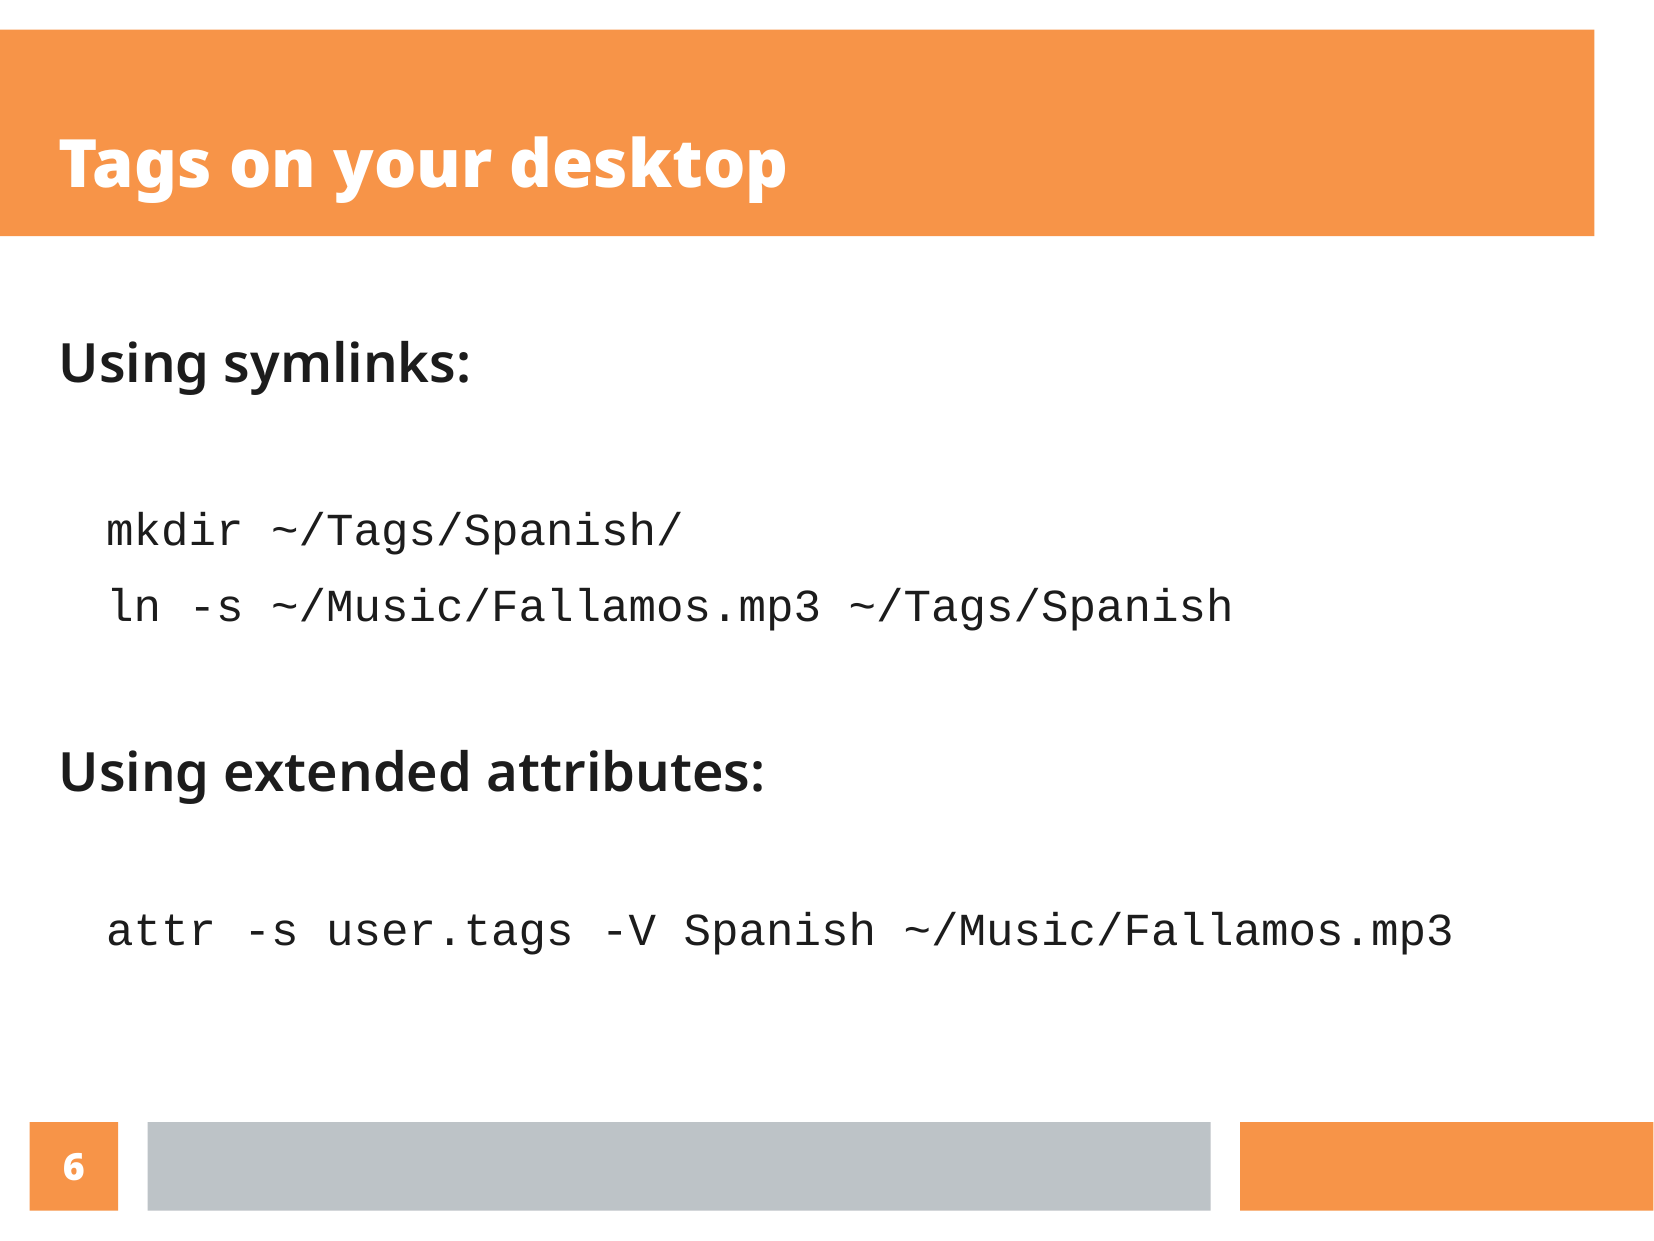

# Tags on your desktop
Using symlinks:
mkdir ~/Tags/Spanish/
ln -s ~/Music/Fallamos.mp3 ~/Tags/Spanish
Using extended attributes:
attr -s user.tags -V Spanish ~/Music/Fallamos.mp3
6